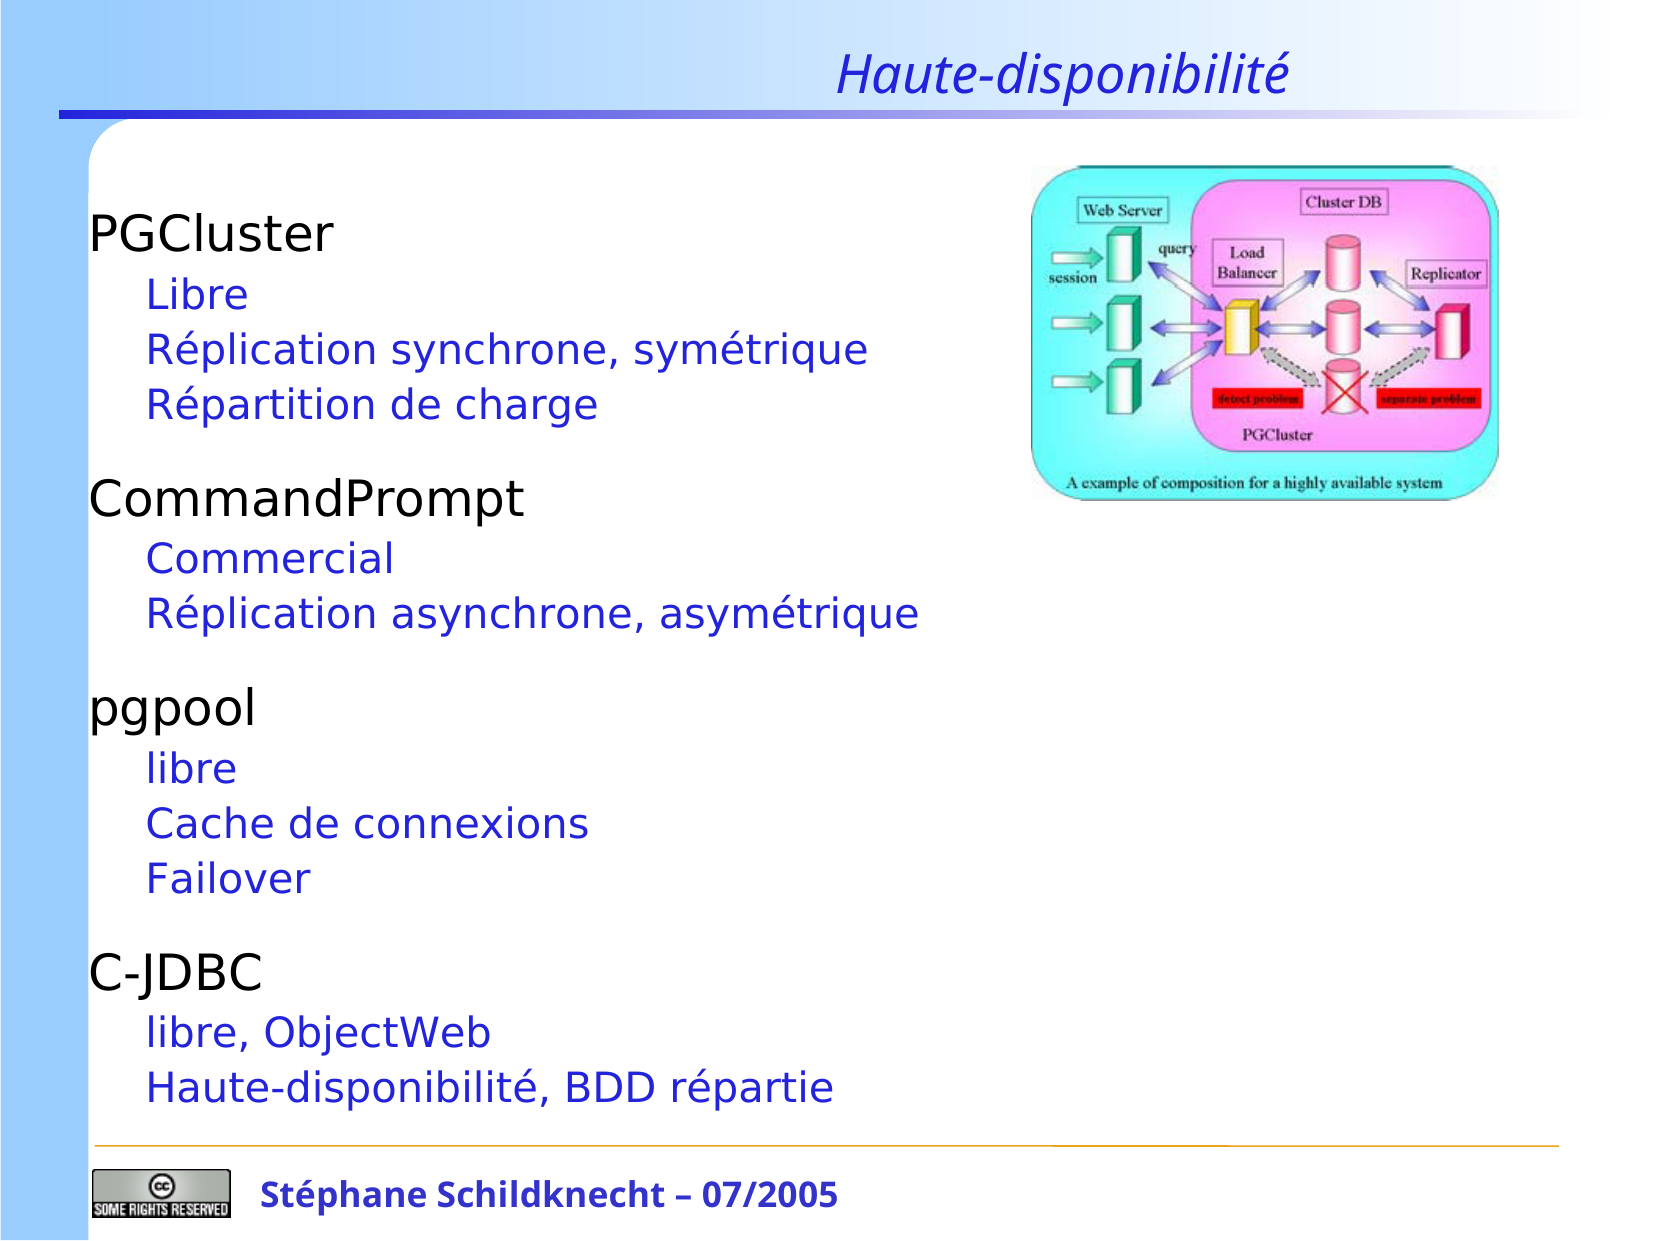

# Haute-disponibilité
PGCluster
Libre
Réplication synchrone, symétrique
Répartition de charge
CommandPrompt
Commercial
Réplication asynchrone, asymétrique
pgpool
libre
Cache de connexions
Failover
C-JDBC
libre, ObjectWeb
Haute-disponibilité, BDD répartie